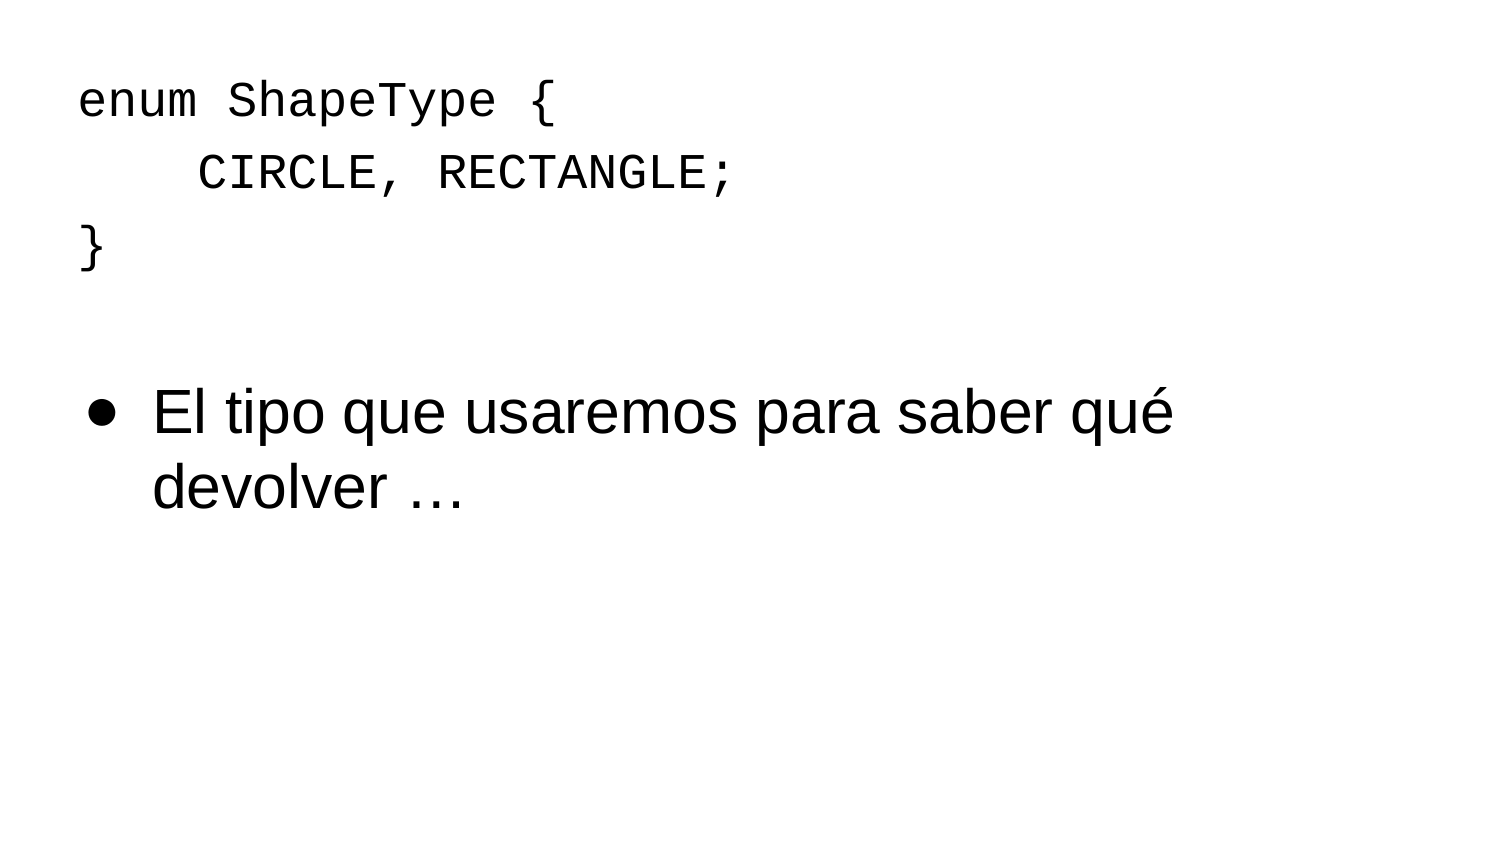

# enum ShapeType {
 CIRCLE, RECTANGLE;
}
El tipo que usaremos para saber qué devolver …